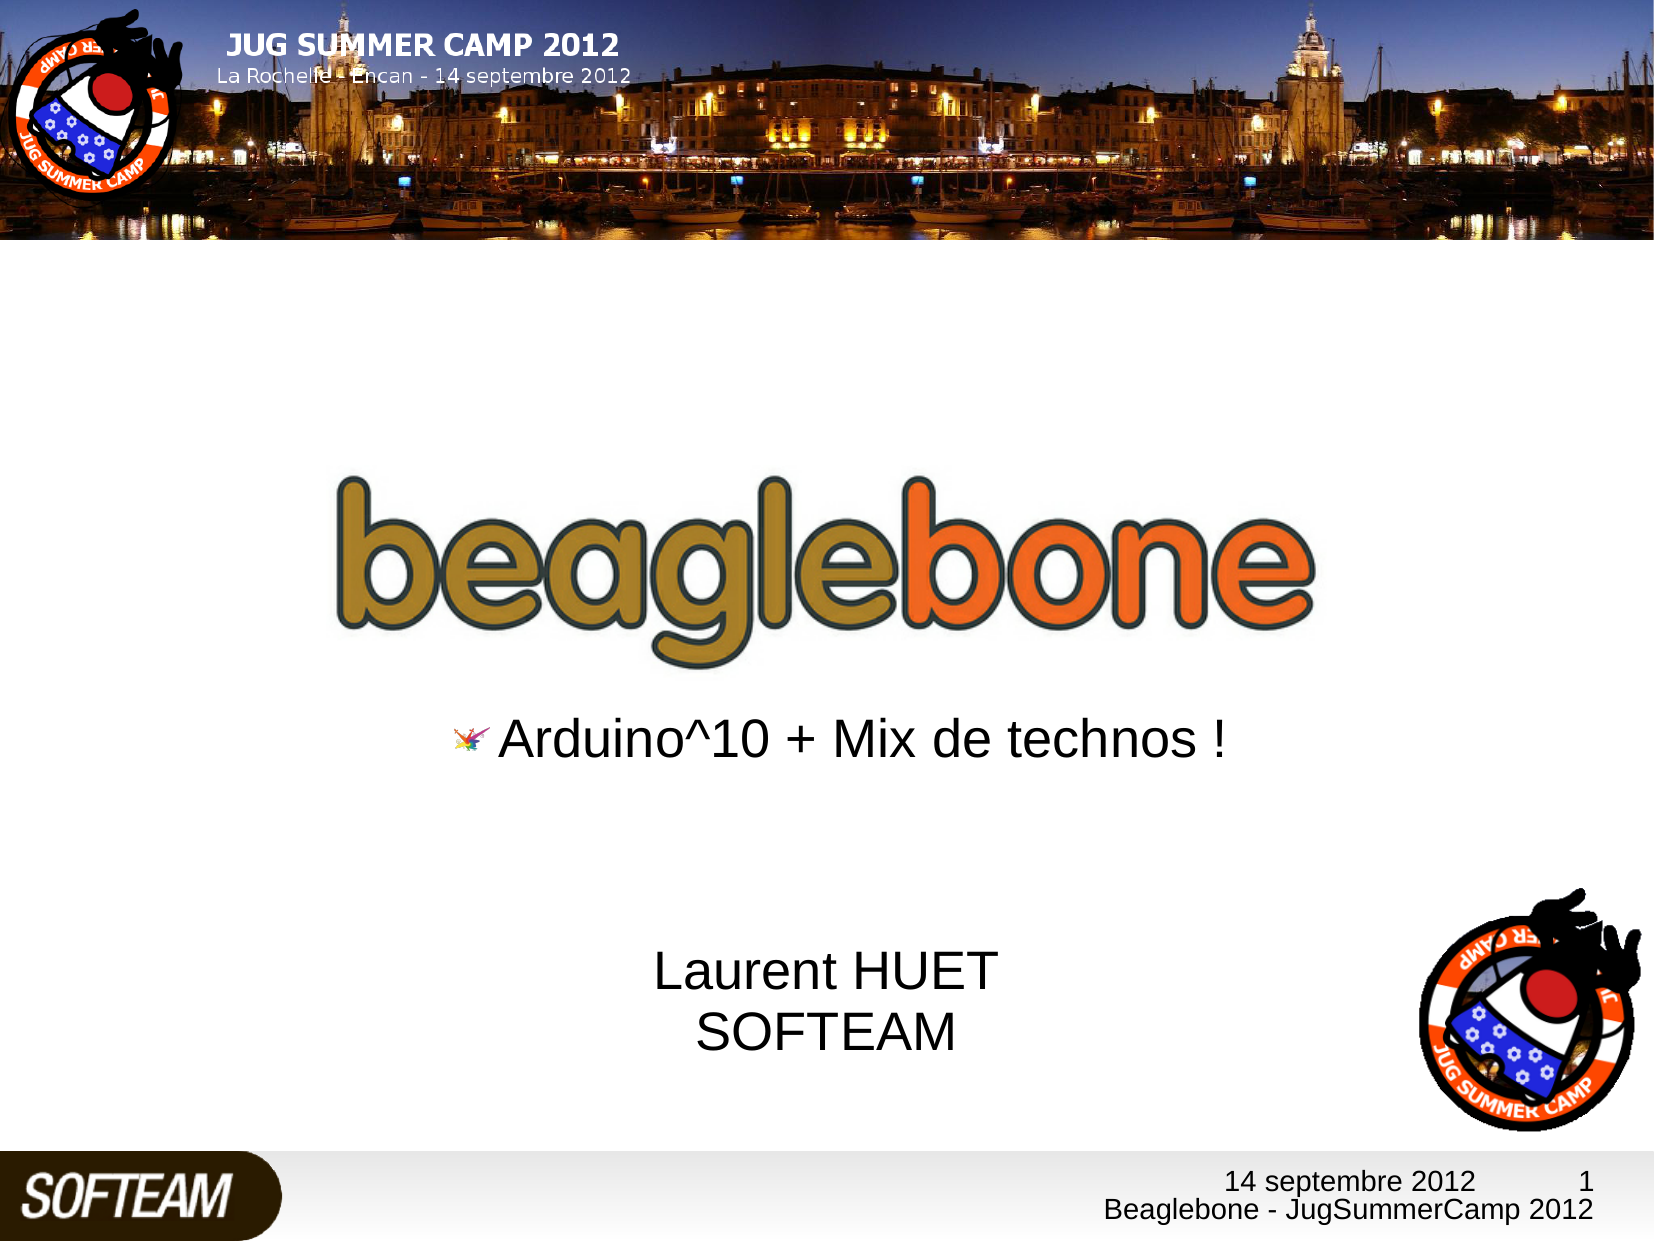

#
Arduino^10 + Mix de technos !
Laurent HUET
SOFTEAM
14 septembre 2012
1
Beaglebone - JugSummerCamp 2012